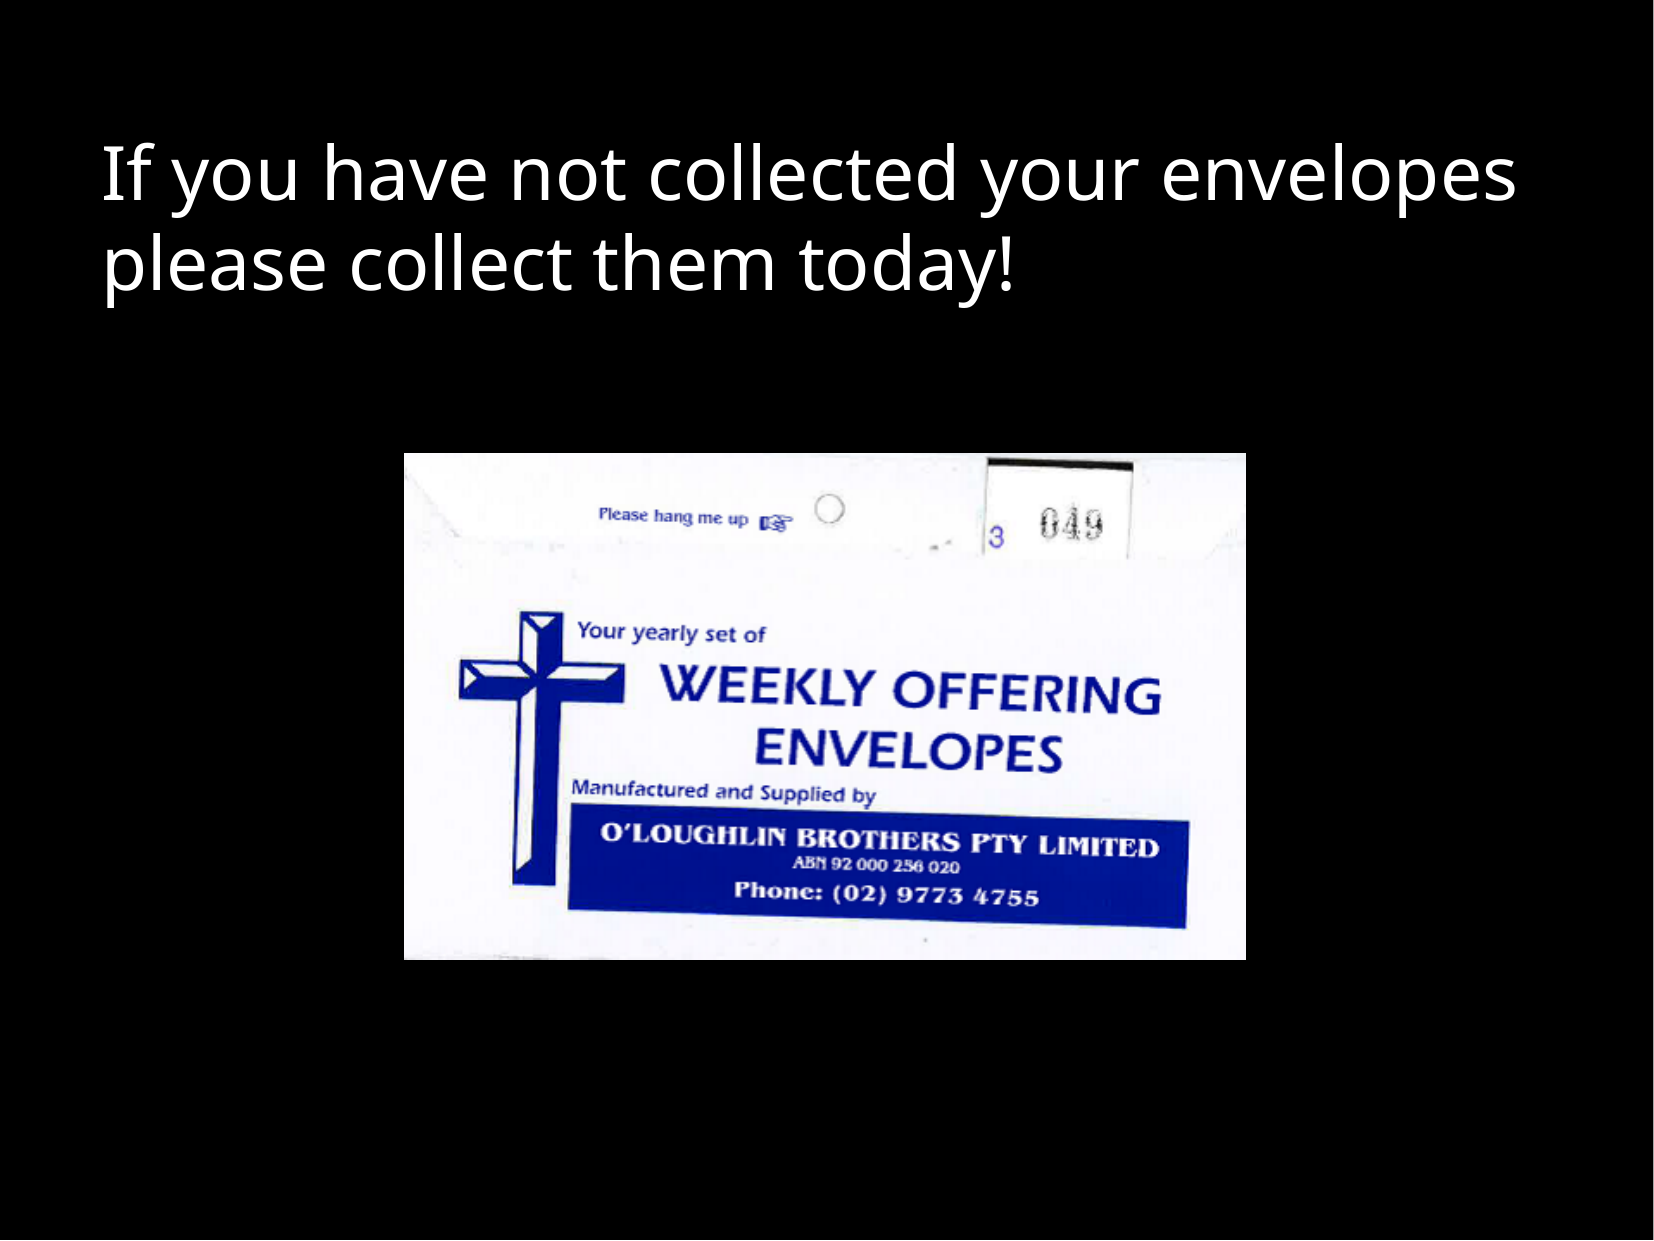

If you have not collected your envelopes please collect them today!